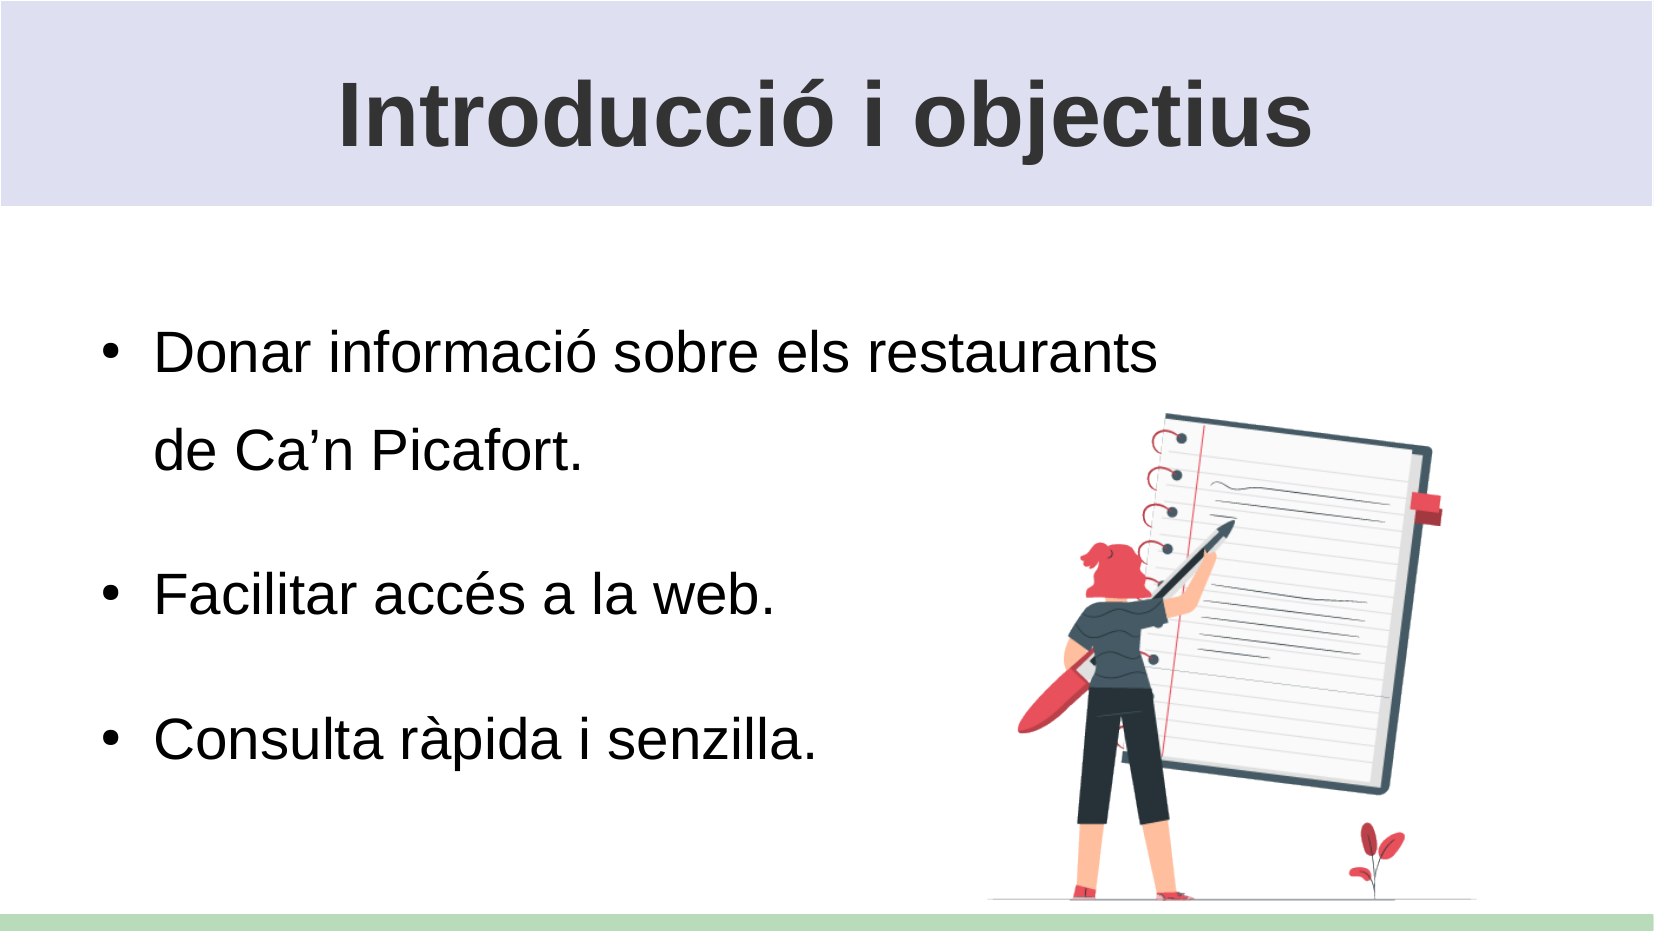

# Introducció i objectius
Donar informació sobre els restaurants
de Ca’n Picafort.
Facilitar accés a la web.
Consulta ràpida i senzilla.